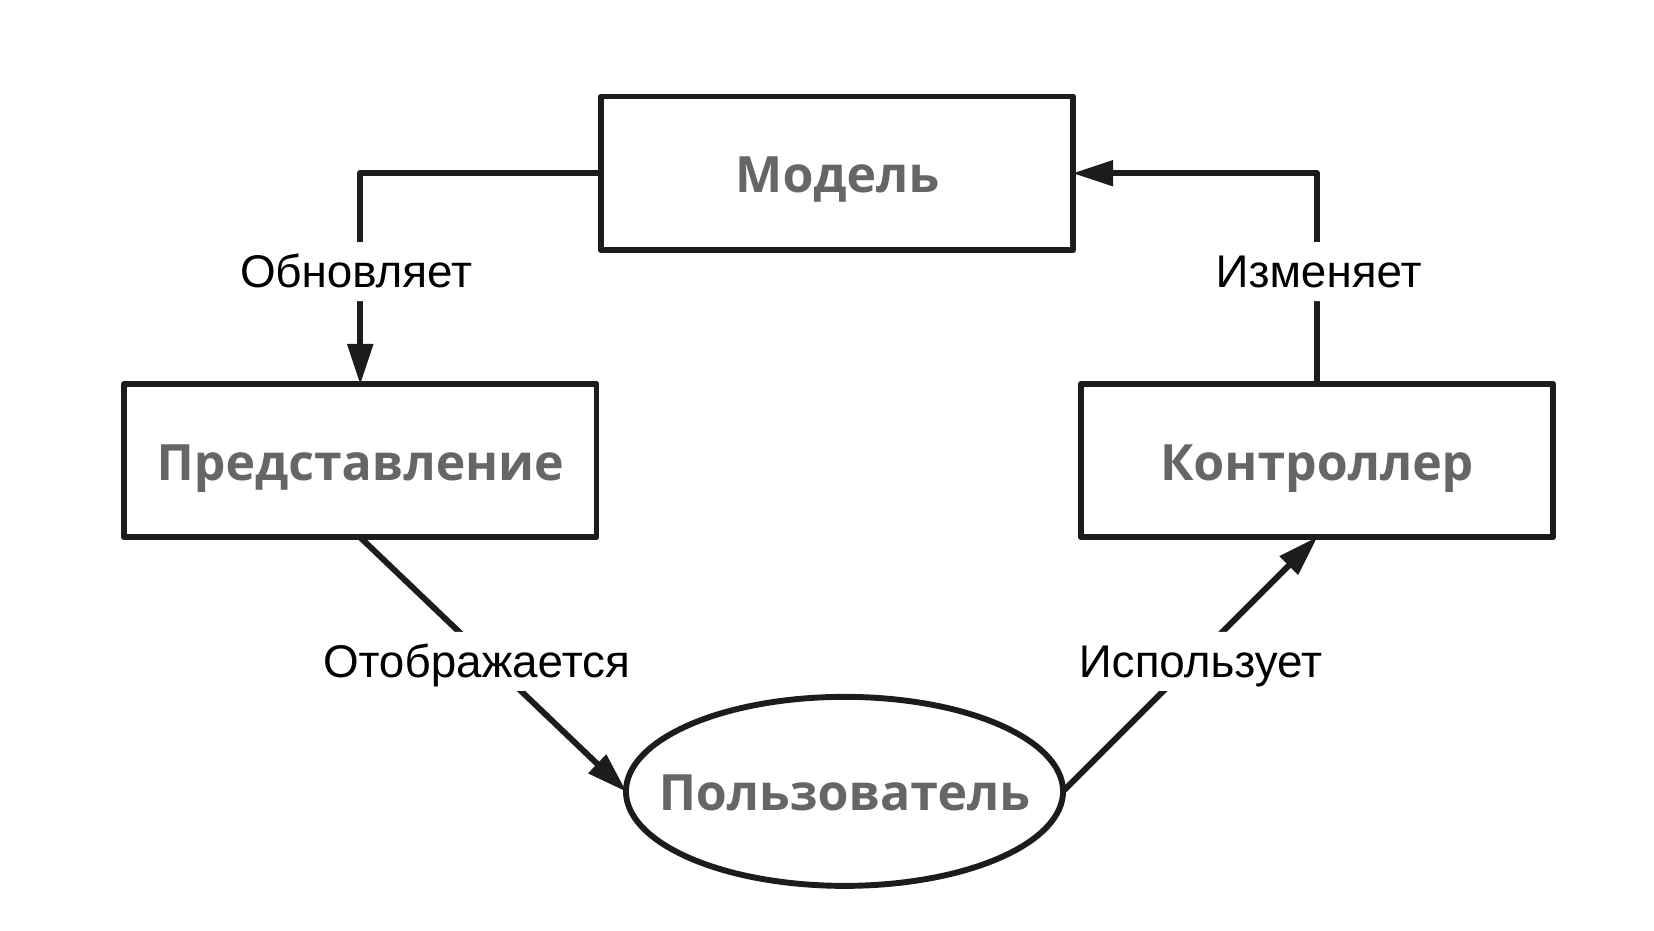

Модель
Обновляет
Изменяет
Представление
Контроллер
Отображается
Использует
Пользователь